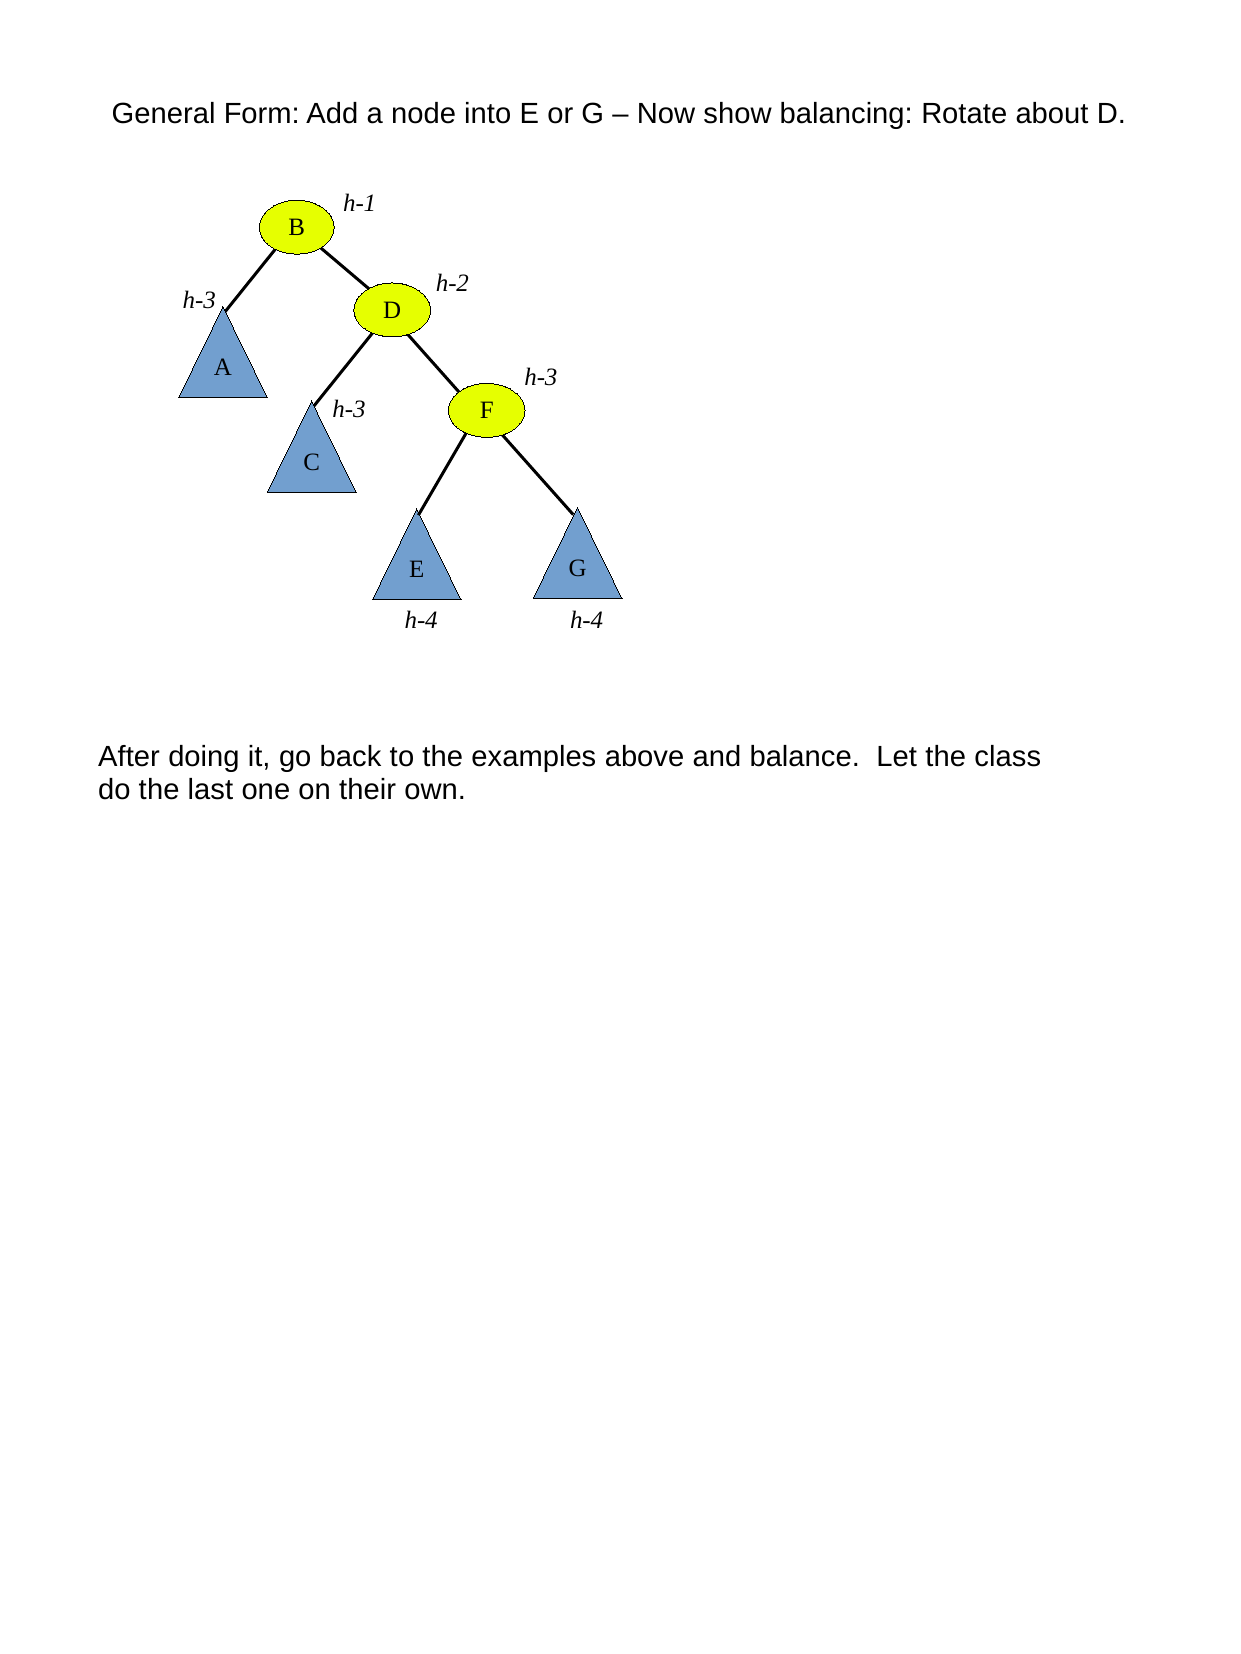

General Form: Add a node into E or G – Now show balancing: Rotate about D.
h-1
B
h-2
h-3
D
A
h-3
F
h-3
C
G
E
h-4
h-4
After doing it, go back to the examples above and balance. Let the class
do the last one on their own.